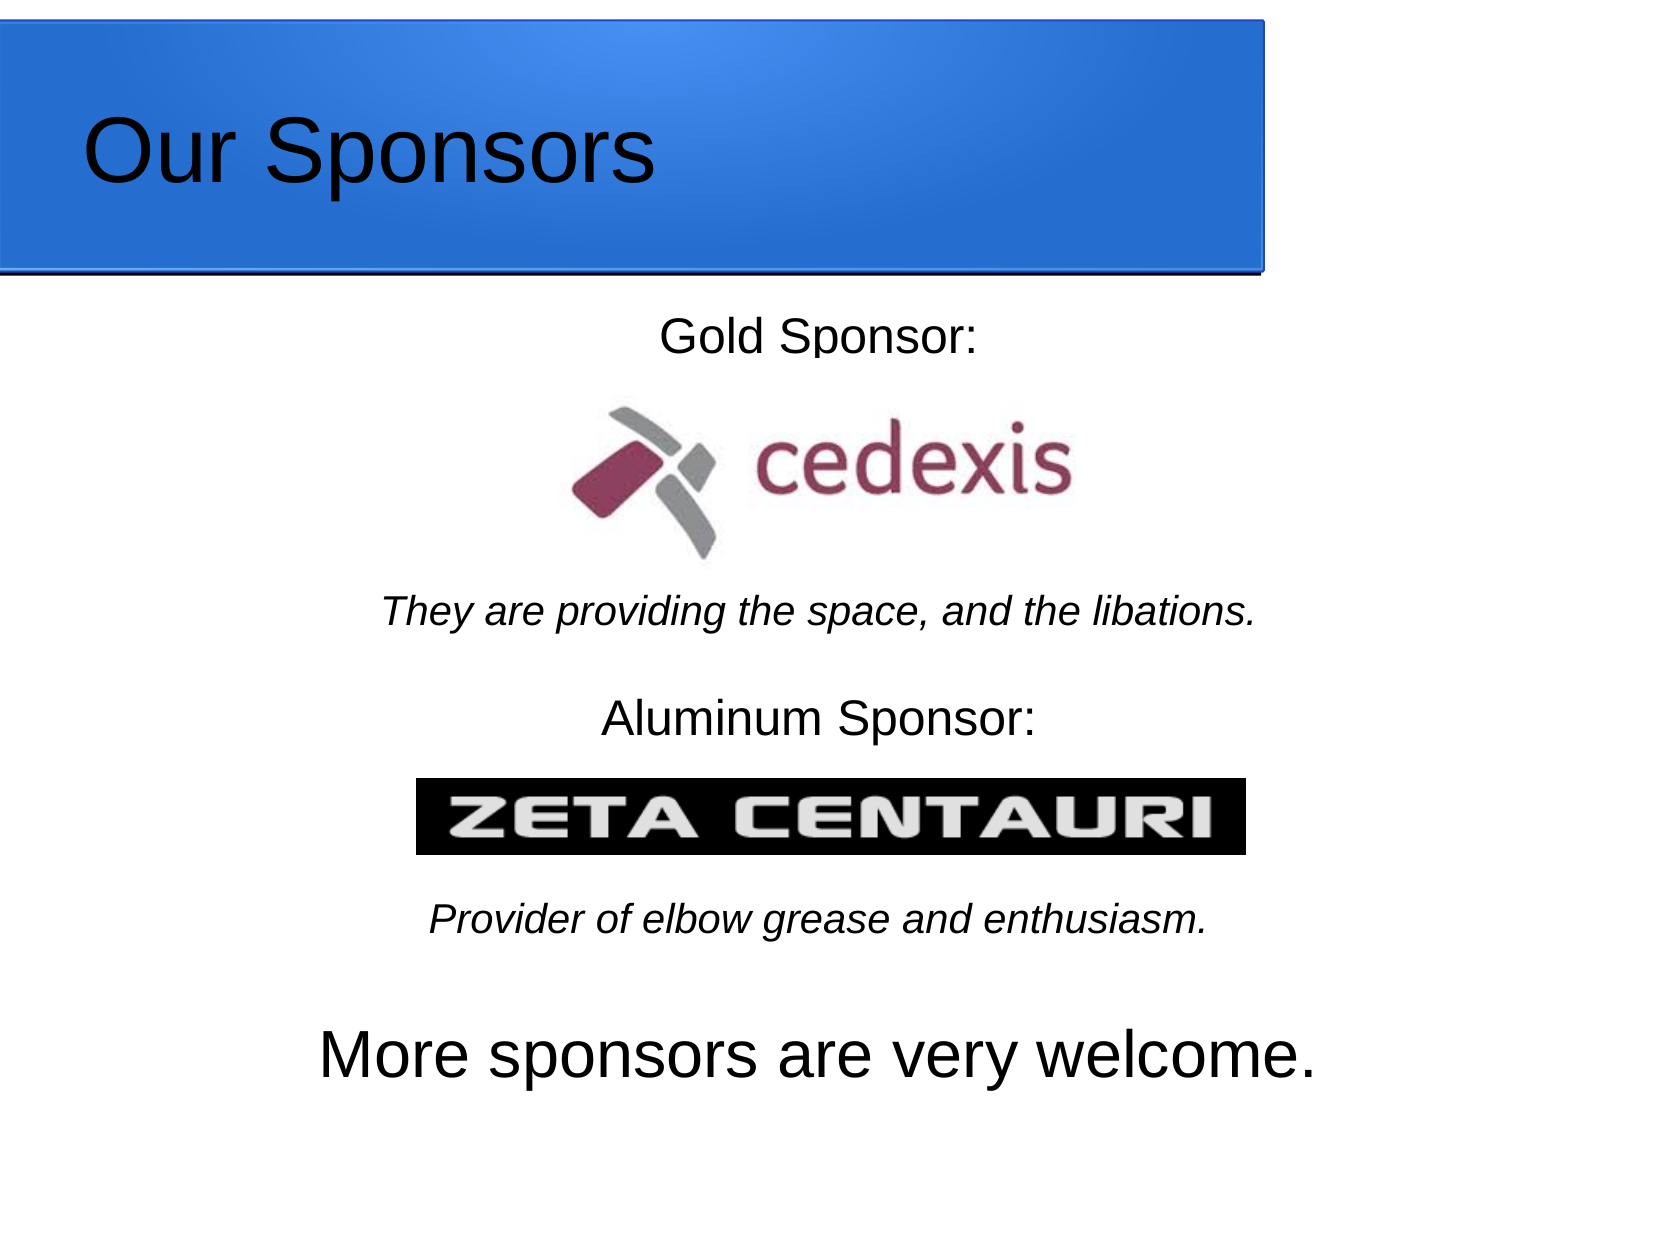

# Our Sponsors
Gold Sponsor:
They are providing the space, and the libations.
Aluminum Sponsor:
Provider of elbow grease and enthusiasm.
More sponsors are very welcome.